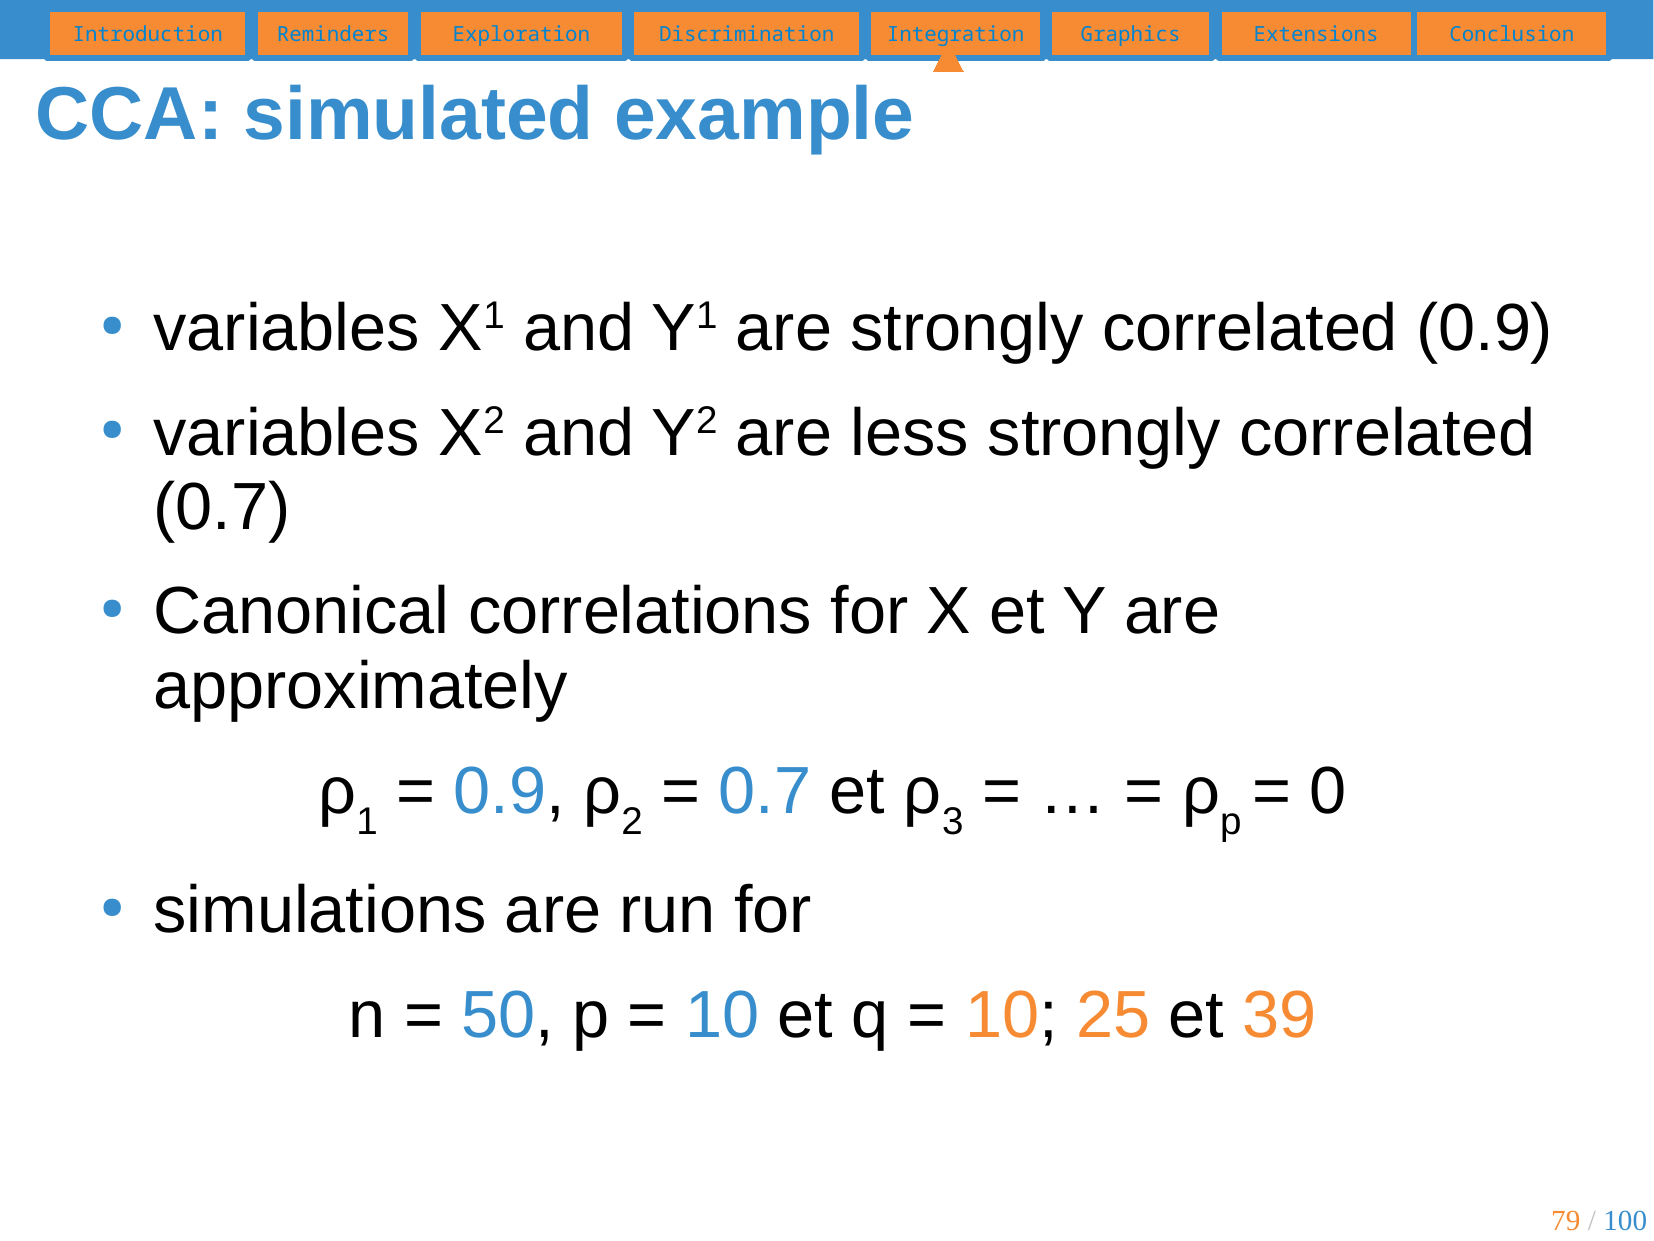

# CCA: simulated example
variables X1 and Y1 are strongly correlated (0.9)
variables X2 and Y2 are less strongly correlated (0.7)
Canonical correlations for X et Y are approximately
ρ1 = 0.9, ρ2 = 0.7 et ρ3 = … = ρp = 0
simulations are run for
n = 50, p = 10 et q = 10; 25 et 39
79